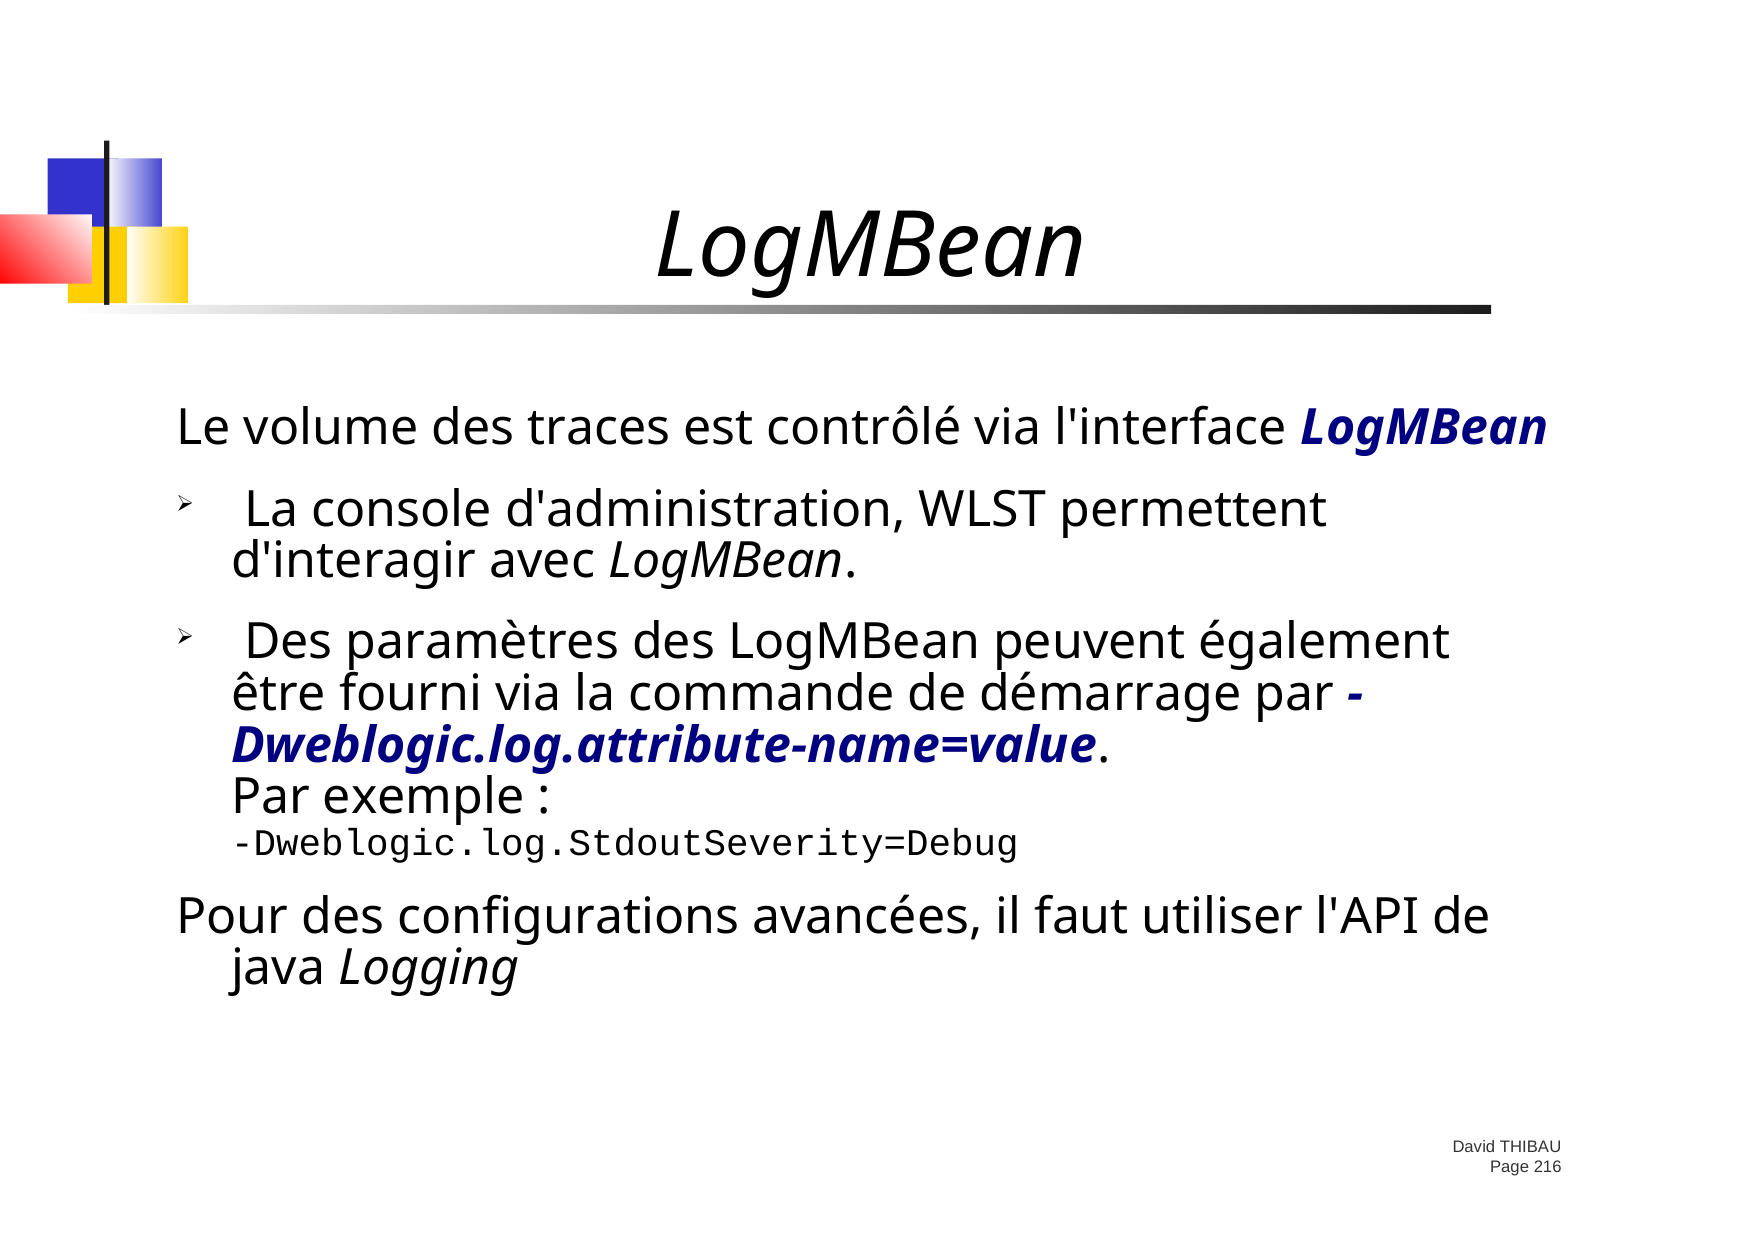

# LogMBean
Le volume des traces est contrôlé via l'interface LogMBean
 La console d'administration, WLST permettent d'interagir avec LogMBean.
 Des paramètres des LogMBean peuvent également être fourni via la commande de démarrage par -Dweblogic.log.attribute-name=value.
Par exemple :
-Dweblogic.log.StdoutSeverity=Debug
Pour des configurations avancées, il faut utiliser l'API de java Logging